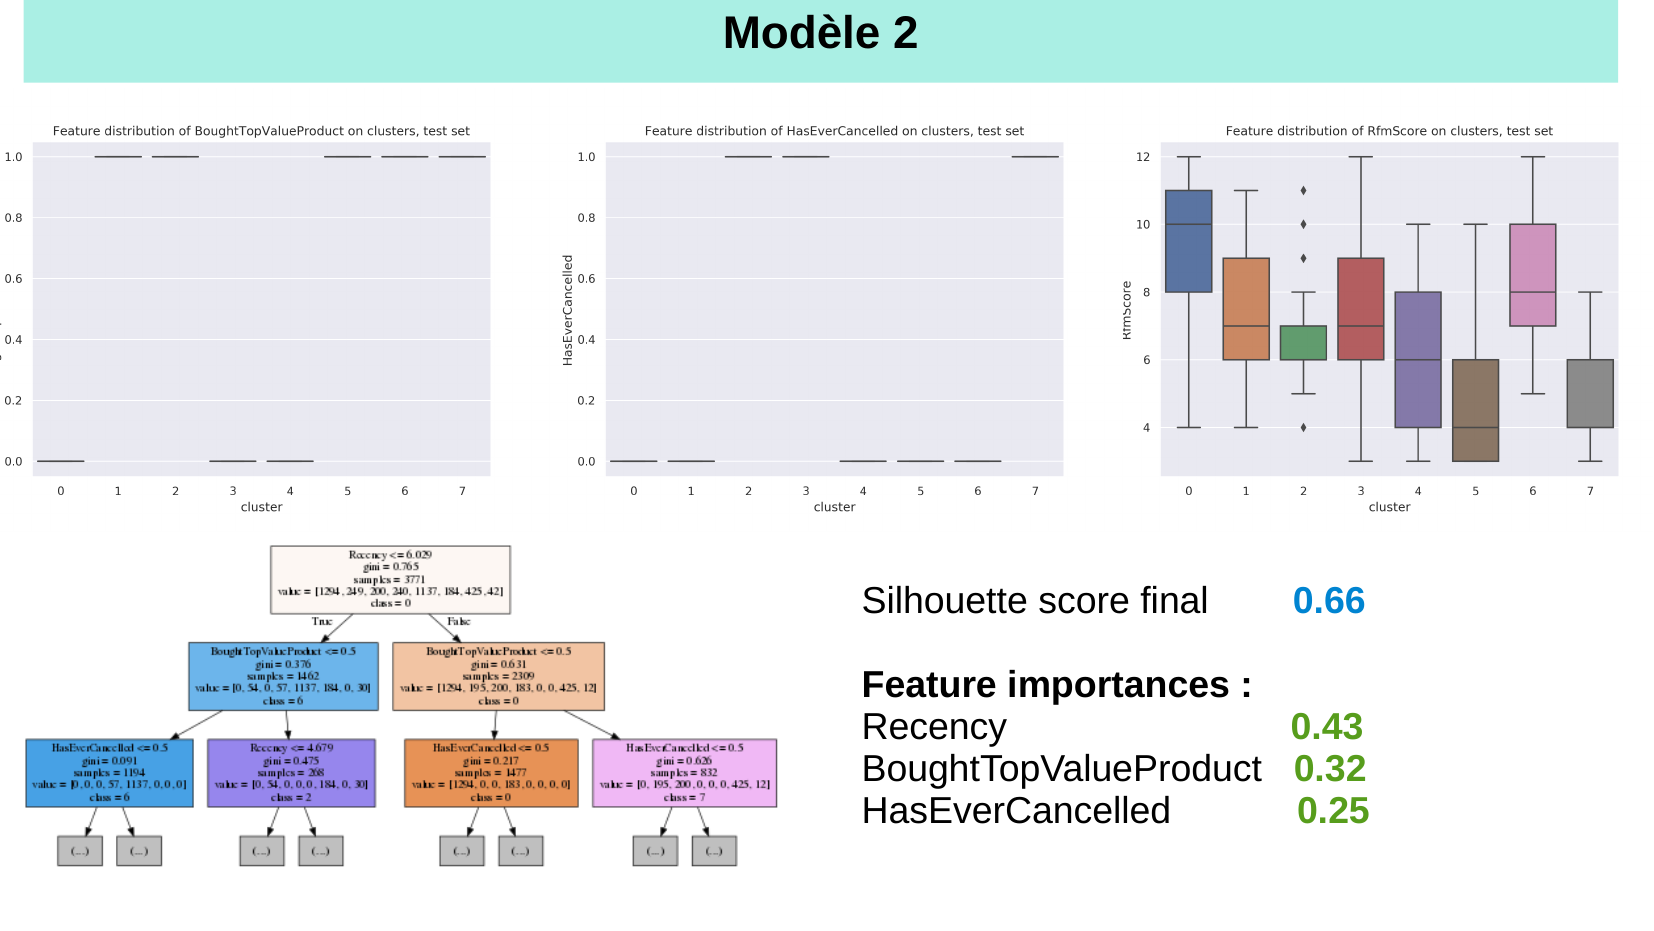

Modèle 2
Silhouette score final 0.66
Feature importances :
Recency 0.43
BoughtTopValueProduct 0.32
HasEverCancelled 0.25